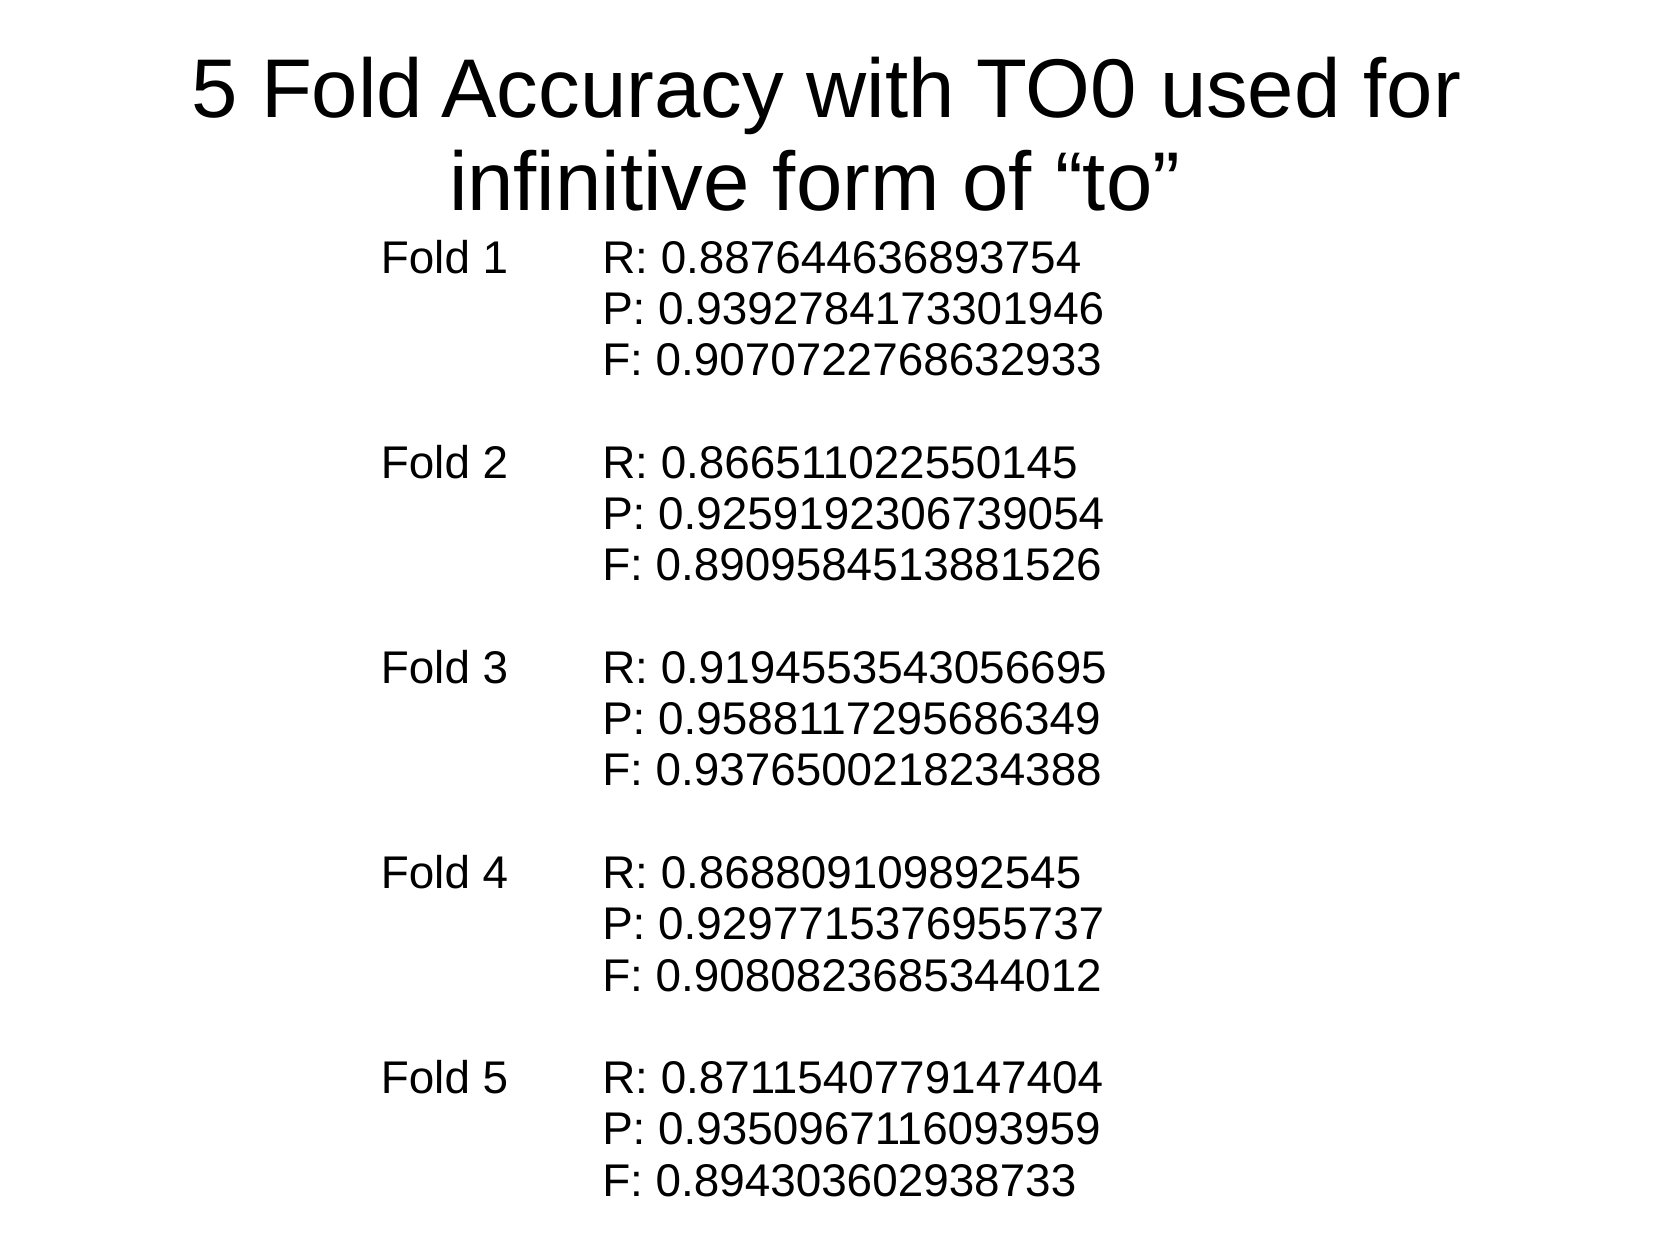

# 5 Fold Accuracy with TO0 used for infinitive form of “to”
Fold 1		R: 0.887644636893754
			P: 0.9392784173301946
 			F: 0.9070722768632933
Fold 2		R: 0.866511022550145
			P: 0.9259192306739054
			F: 0.8909584513881526
Fold 3		R: 0.9194553543056695
			P: 0.9588117295686349
 			F: 0.9376500218234388
Fold 4		R: 0.868809109892545
			P: 0.9297715376955737
			F: 0.9080823685344012
Fold 5		R: 0.8711540779147404
			P: 0.9350967116093959
			F: 0.894303602938733